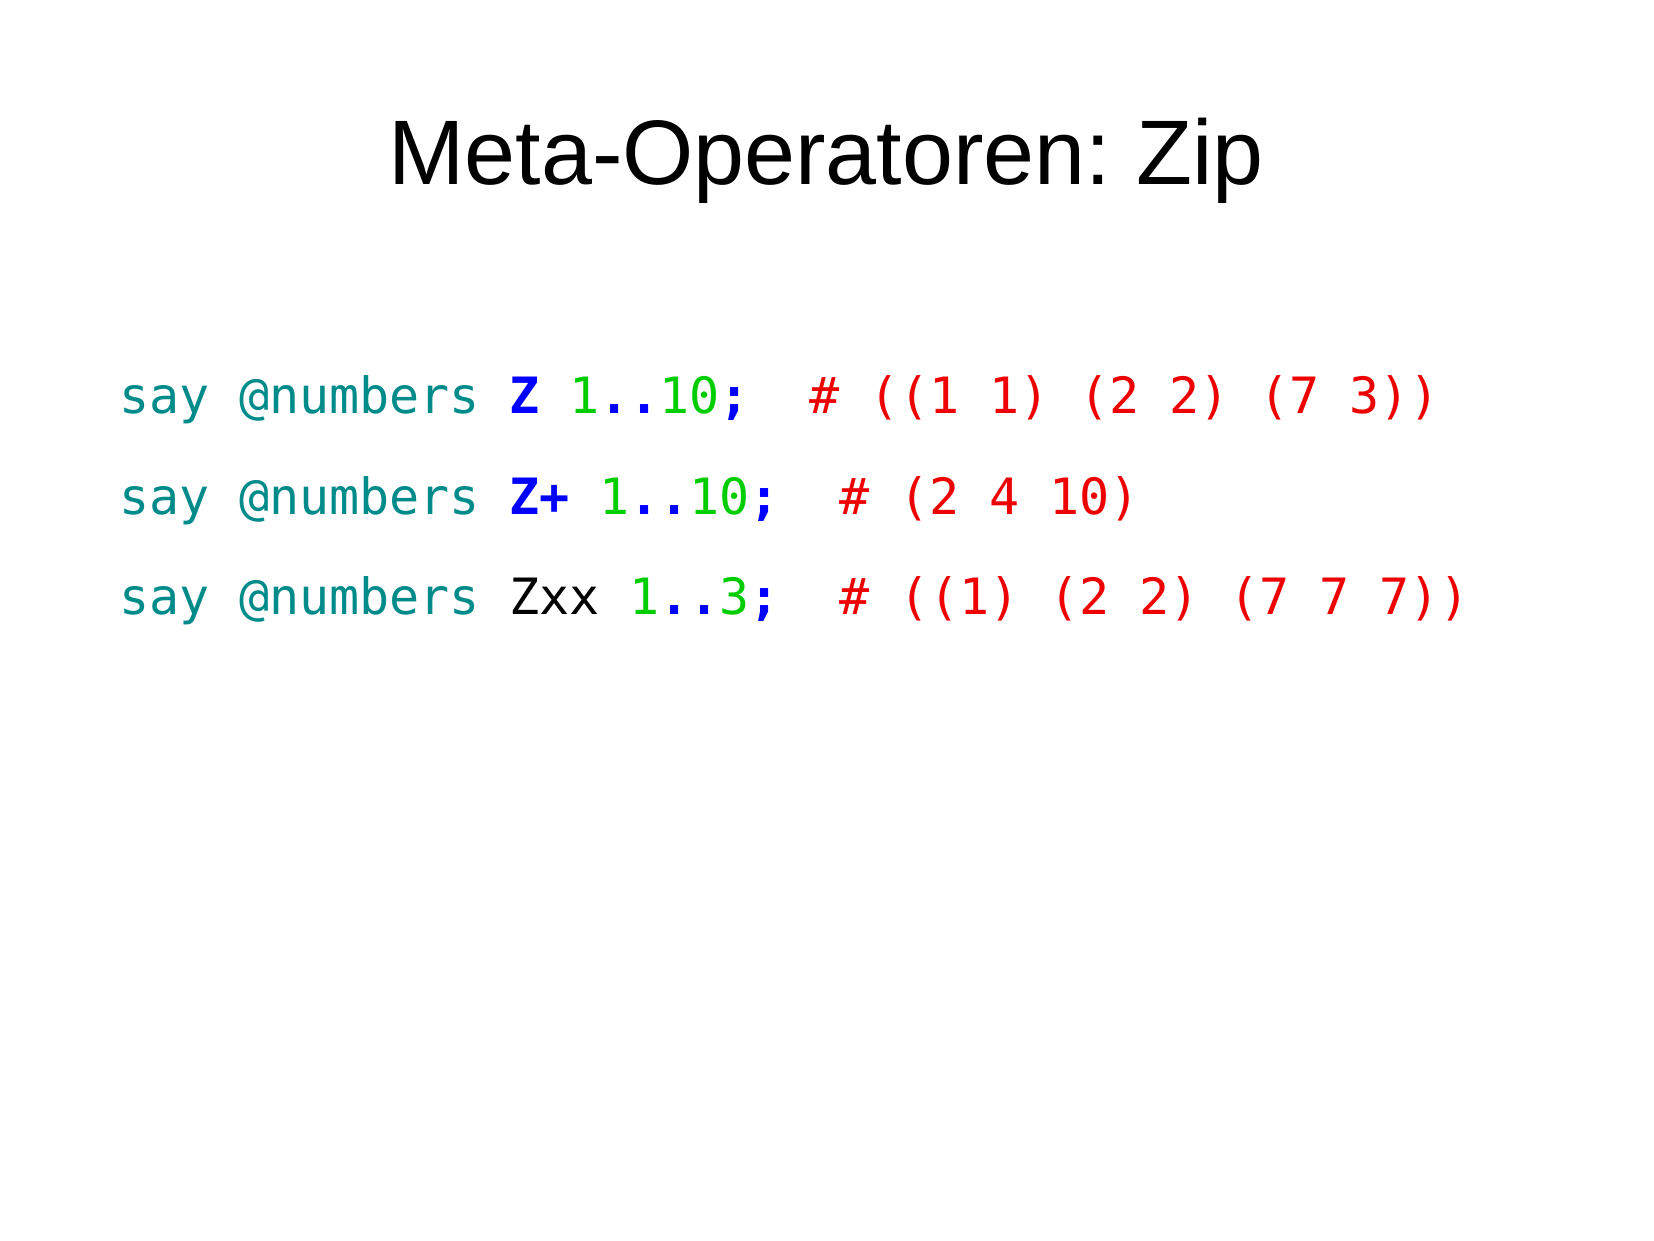

# Meta-Operatoren: Zip
say @numbers Z 1..10; # ((1 1) (2 2) (7 3))
say @numbers Z+ 1..10; # (2 4 10)
say @numbers Zxx 1..3; # ((1) (2 2) (7 7 7))